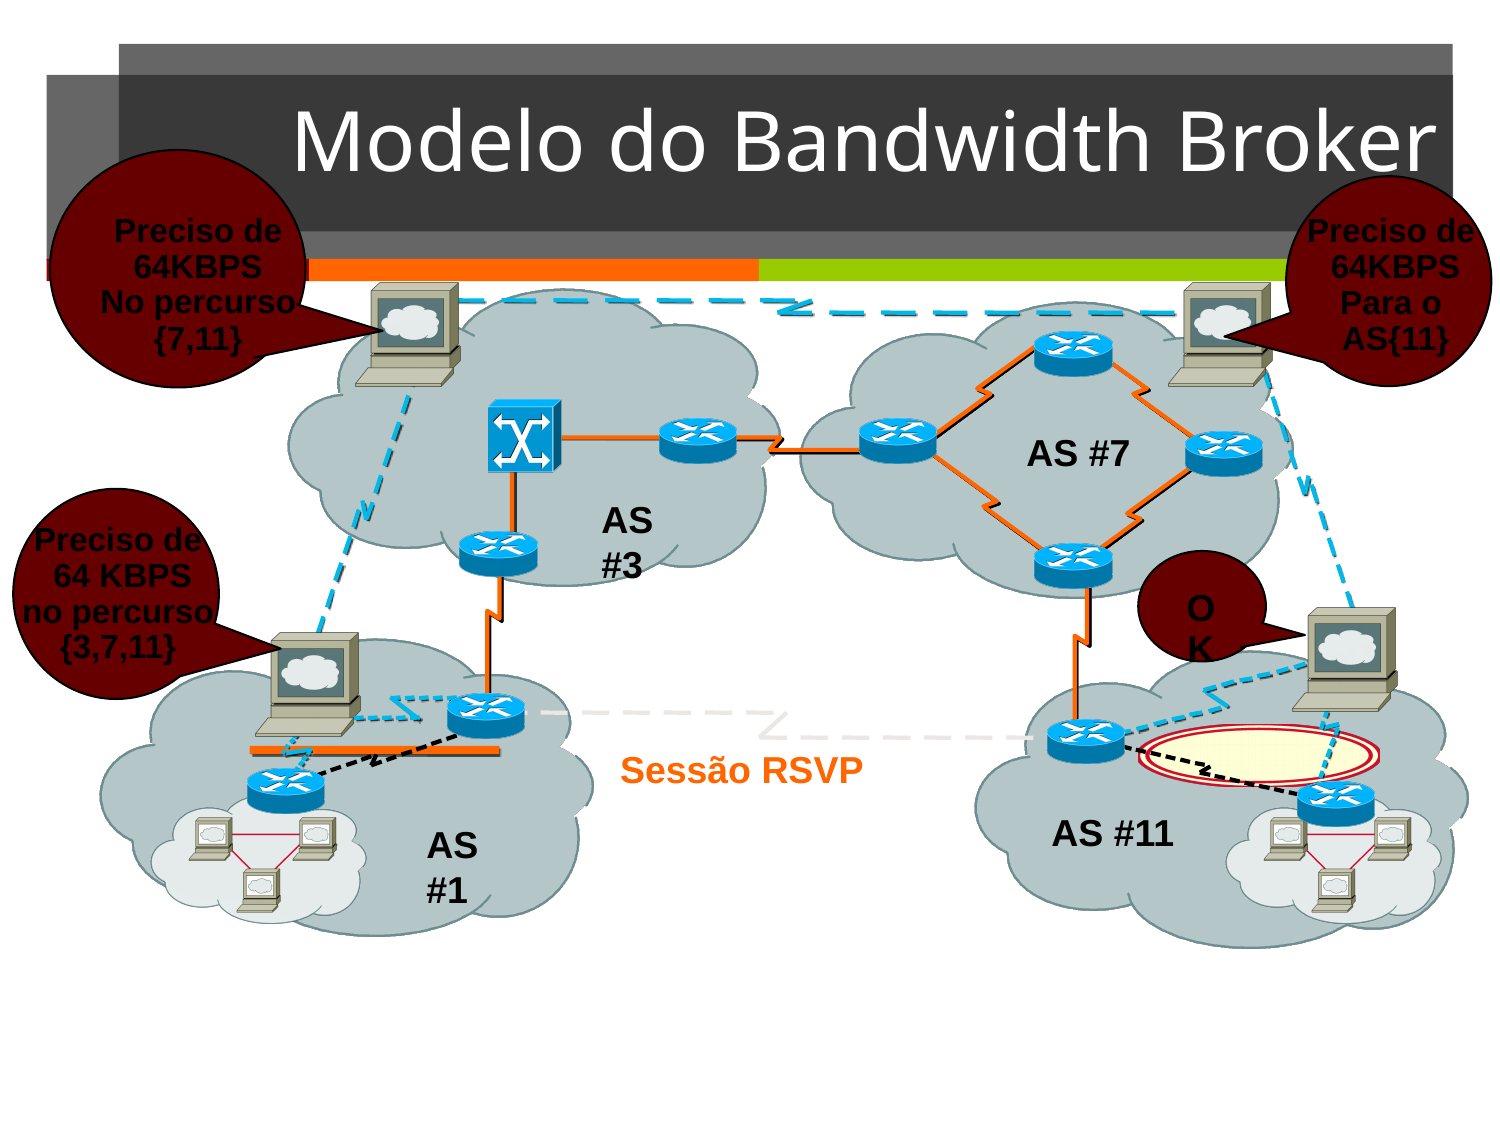

# Modelo do Bandwidth Broker
Preciso de 64KBPS
No percurso
{7,11}
Preciso de
 64KBPS
Para o
 AS{11}
AS #7
AS #3
AS #11
AS #1
Preciso de
 64 KBPS
no percurso
{3,7,11}
OK
Sessão RSVP